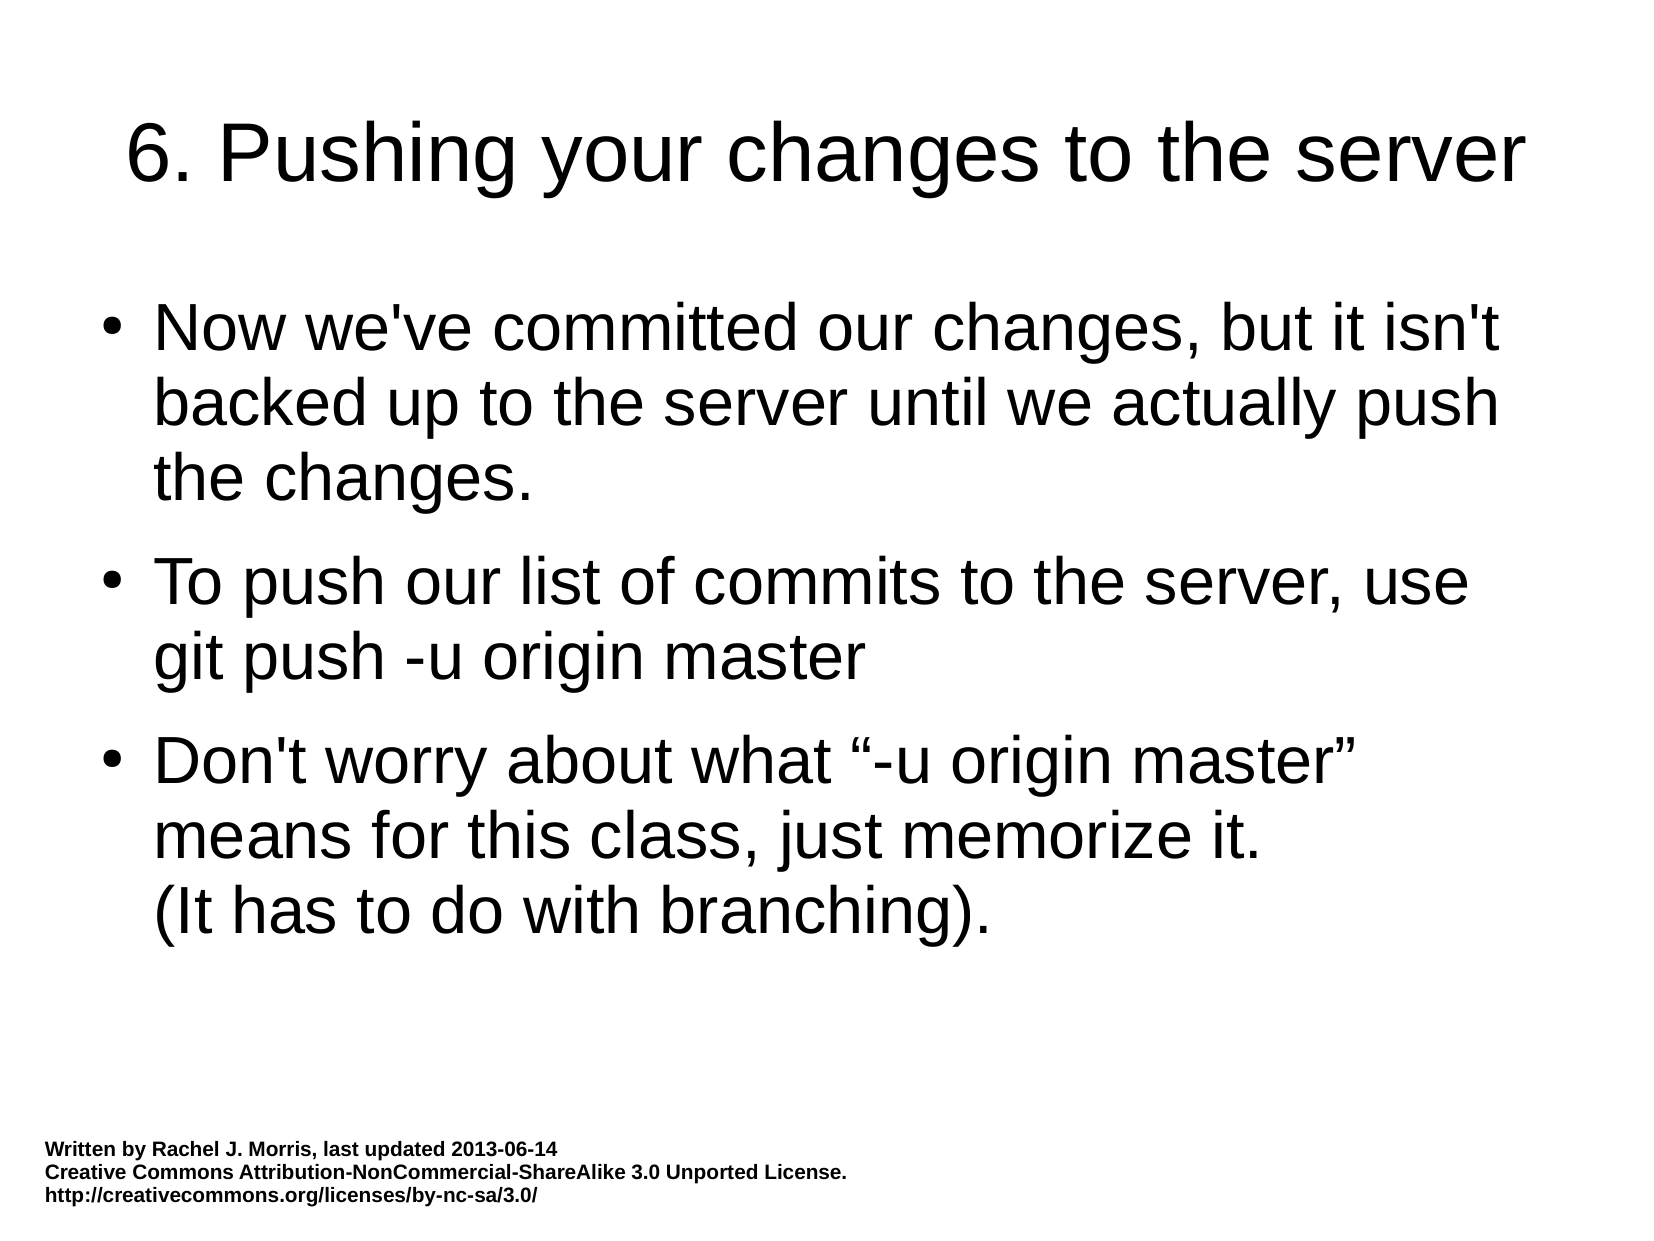

# 6. Pushing your changes to the server
Now we've committed our changes, but it isn't backed up to the server until we actually push the changes.
To push our list of commits to the server, use
git push -u origin master
Don't worry about what “-u origin master” means for this class, just memorize it.
(It has to do with branching).